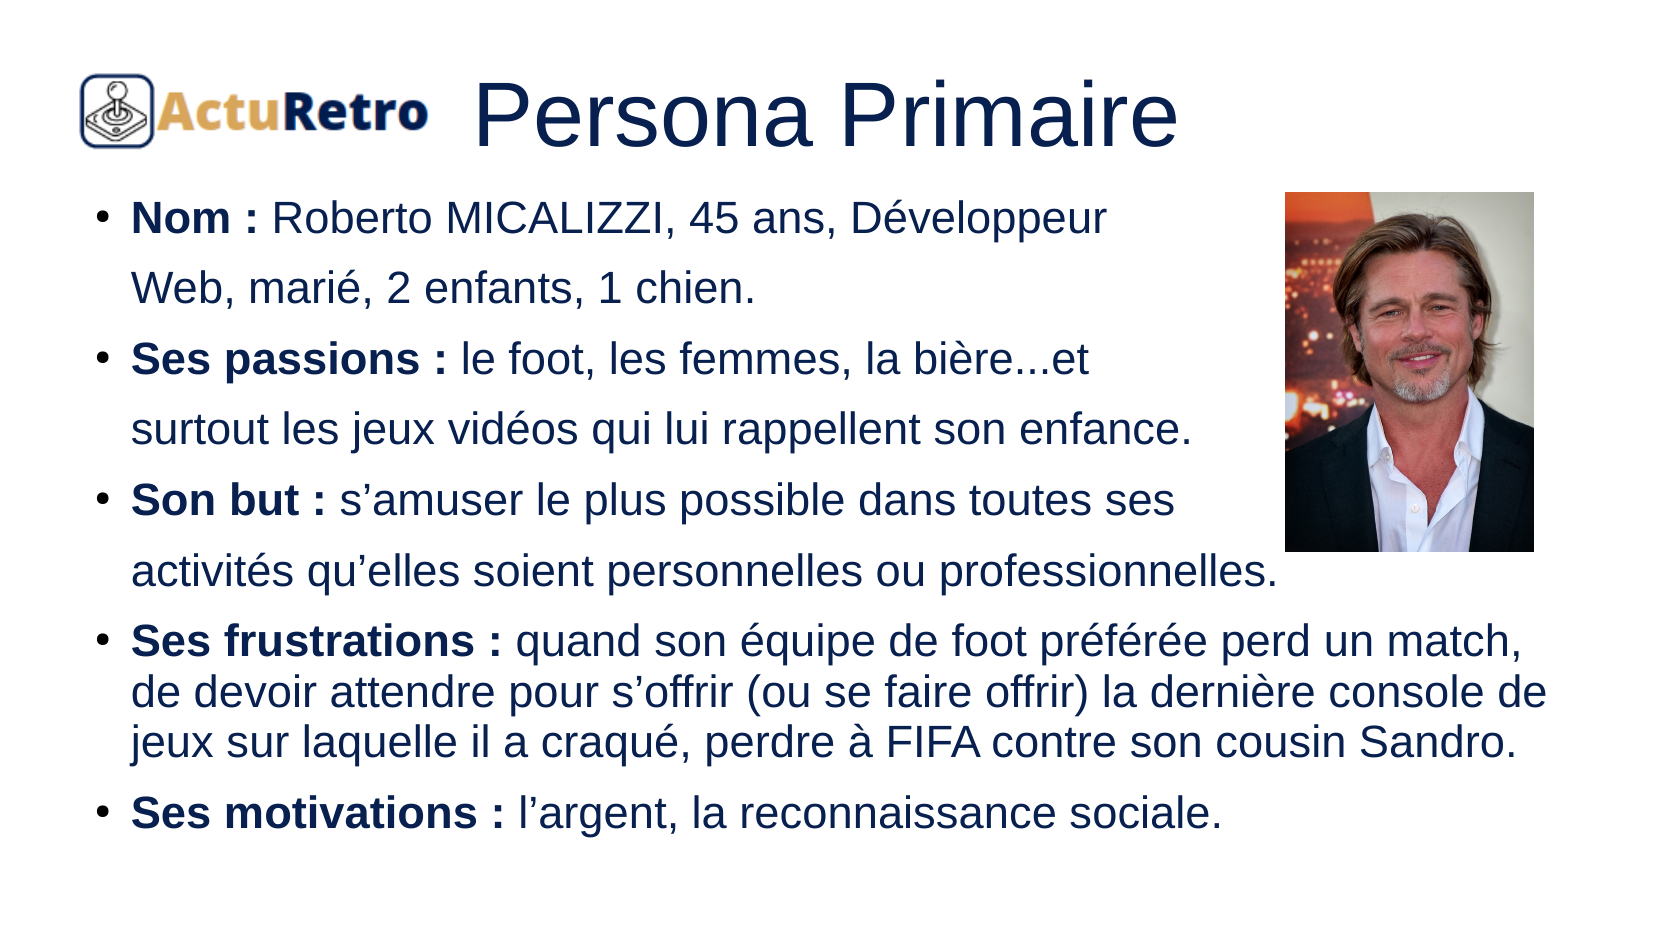

# Persona Primaire
Nom : Roberto MICALIZZI, 45 ans, Développeur
Web, marié, 2 enfants, 1 chien.
Ses passions : le foot, les femmes, la bière...et
surtout les jeux vidéos qui lui rappellent son enfance.
Son but : s’amuser le plus possible dans toutes ses
activités qu’elles soient personnelles ou professionnelles.
Ses frustrations : quand son équipe de foot préférée perd un match, de devoir attendre pour s’offrir (ou se faire offrir) la dernière console de jeux sur laquelle il a craqué, perdre à FIFA contre son cousin Sandro.
Ses motivations : l’argent, la reconnaissance sociale.